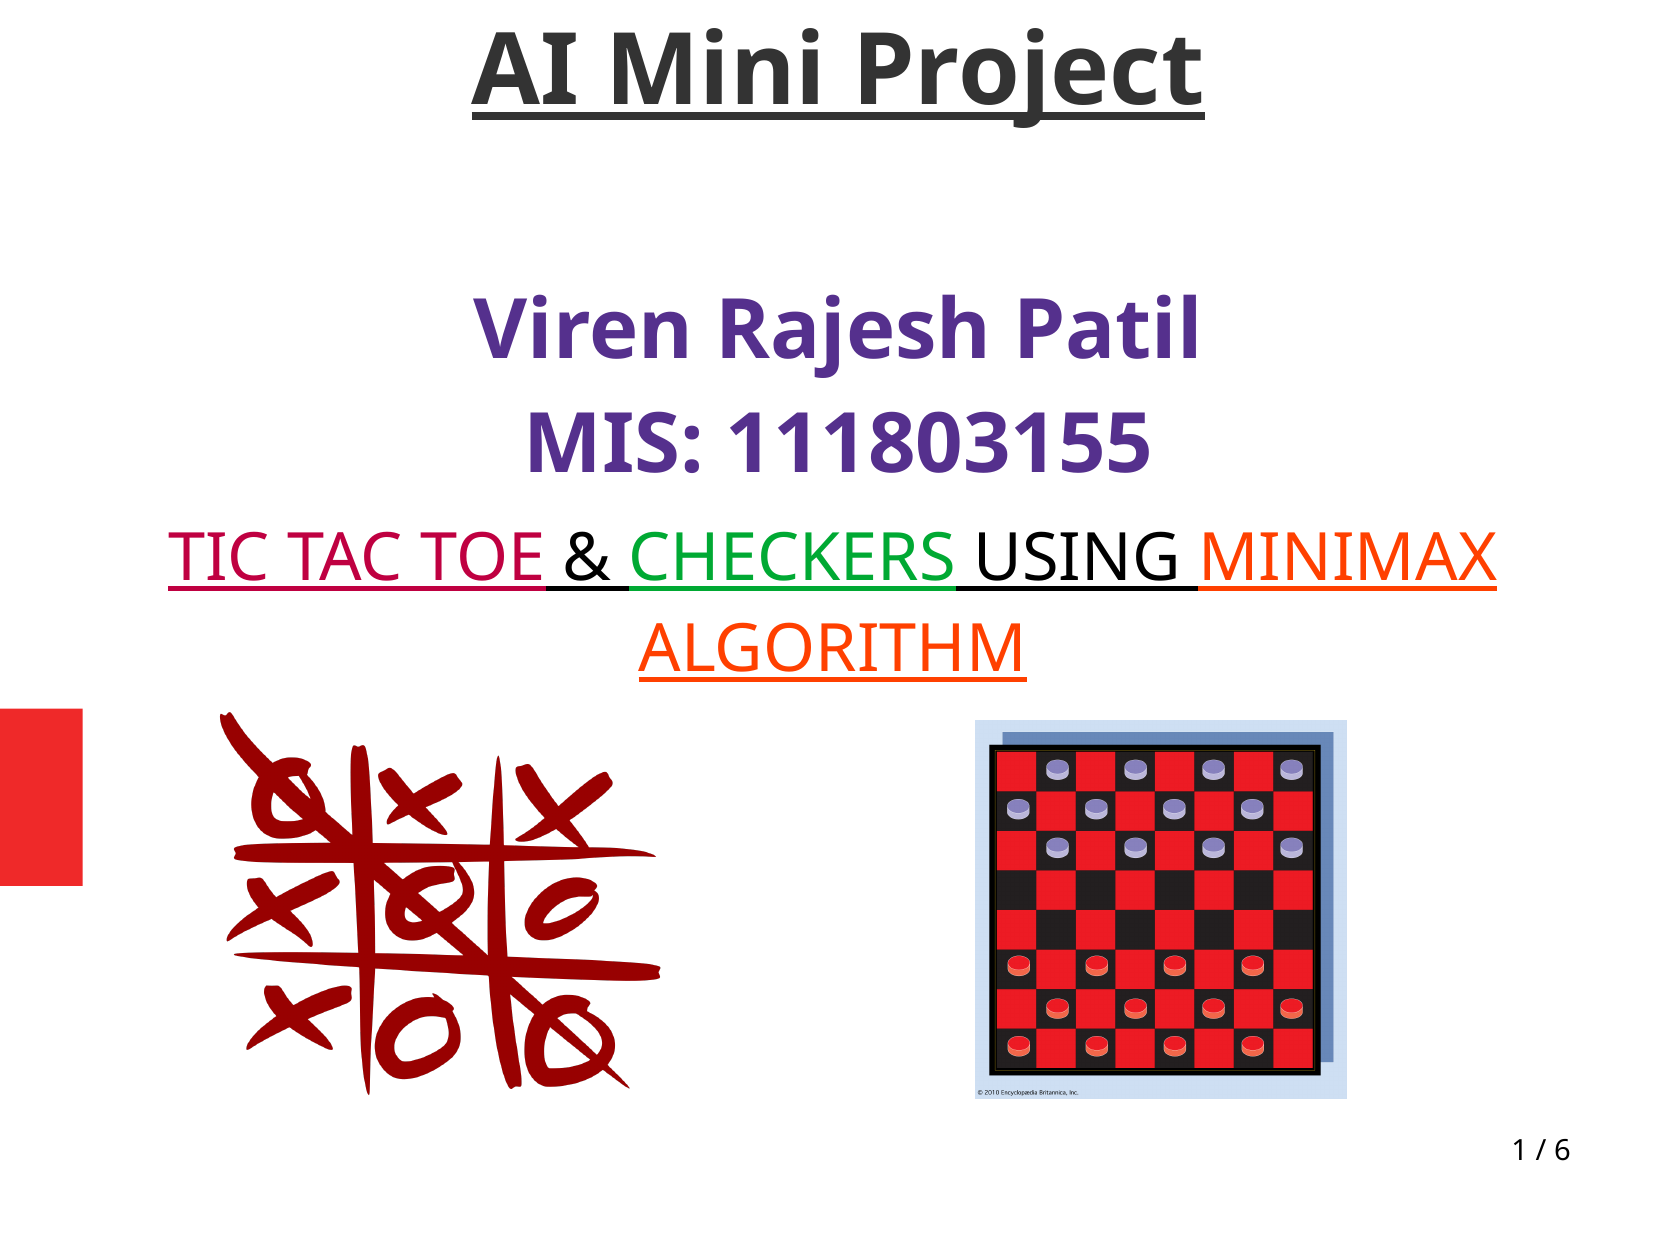

# AI Mini Project Viren Rajesh Patil MIS: 111803155
TIC TAC TOE & CHECKERS USING MINIMAX ALGORITHM
1